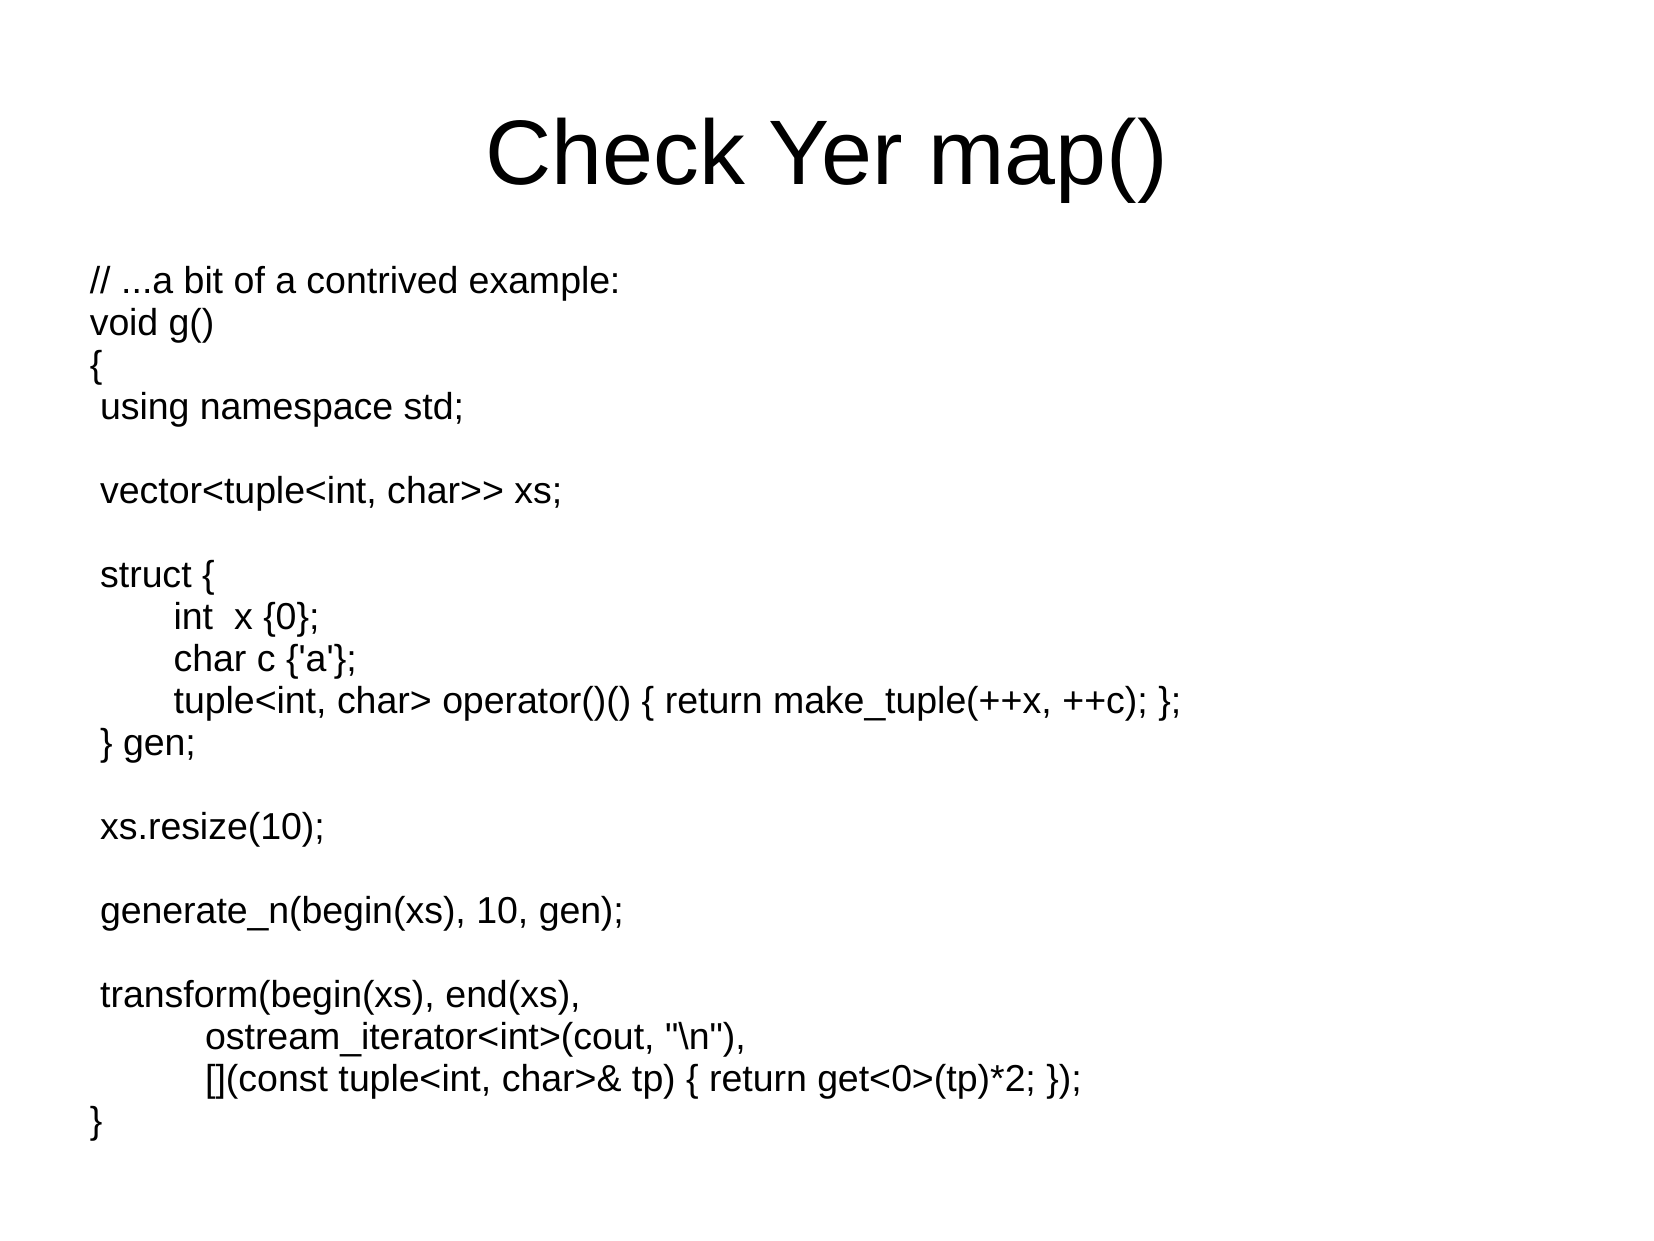

# Check Yer map()
// ...a bit of a contrived example:
void g()
{
 using namespace std;
 vector<tuple<int, char>> xs;
 struct {
 int x {0};
 char c {'a'};
 tuple<int, char> operator()() { return make_tuple(++x, ++c); };
 } gen;
 xs.resize(10);
 generate_n(begin(xs), 10, gen);
 transform(begin(xs), end(xs),
 ostream_iterator<int>(cout, "\n"),
 [](const tuple<int, char>& tp) { return get<0>(tp)*2; });
}